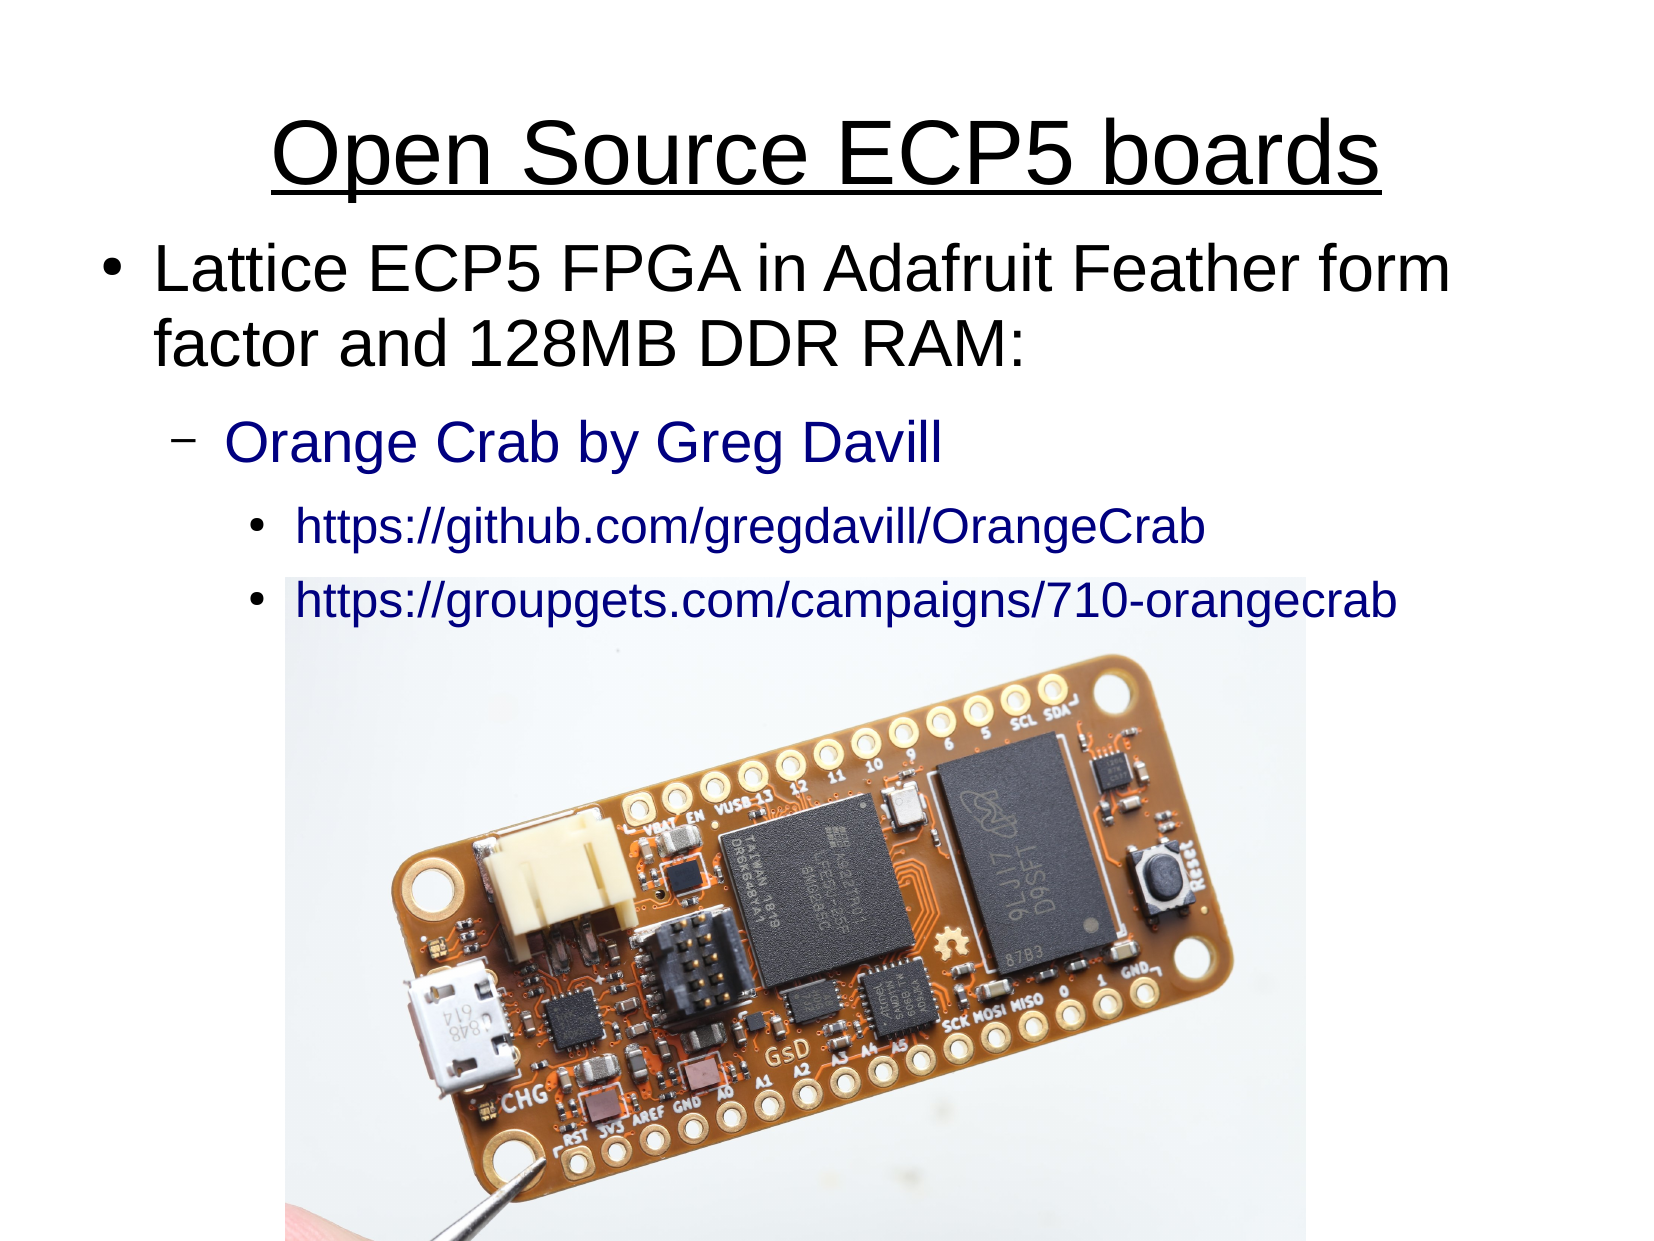

Open Source ECP5 boards
# Lattice ECP5 FPGA in Adafruit Feather form factor and 128MB DDR RAM:
Orange Crab by Greg Davill
https://github.com/gregdavill/OrangeCrab
https://groupgets.com/campaigns/710-orangecrab